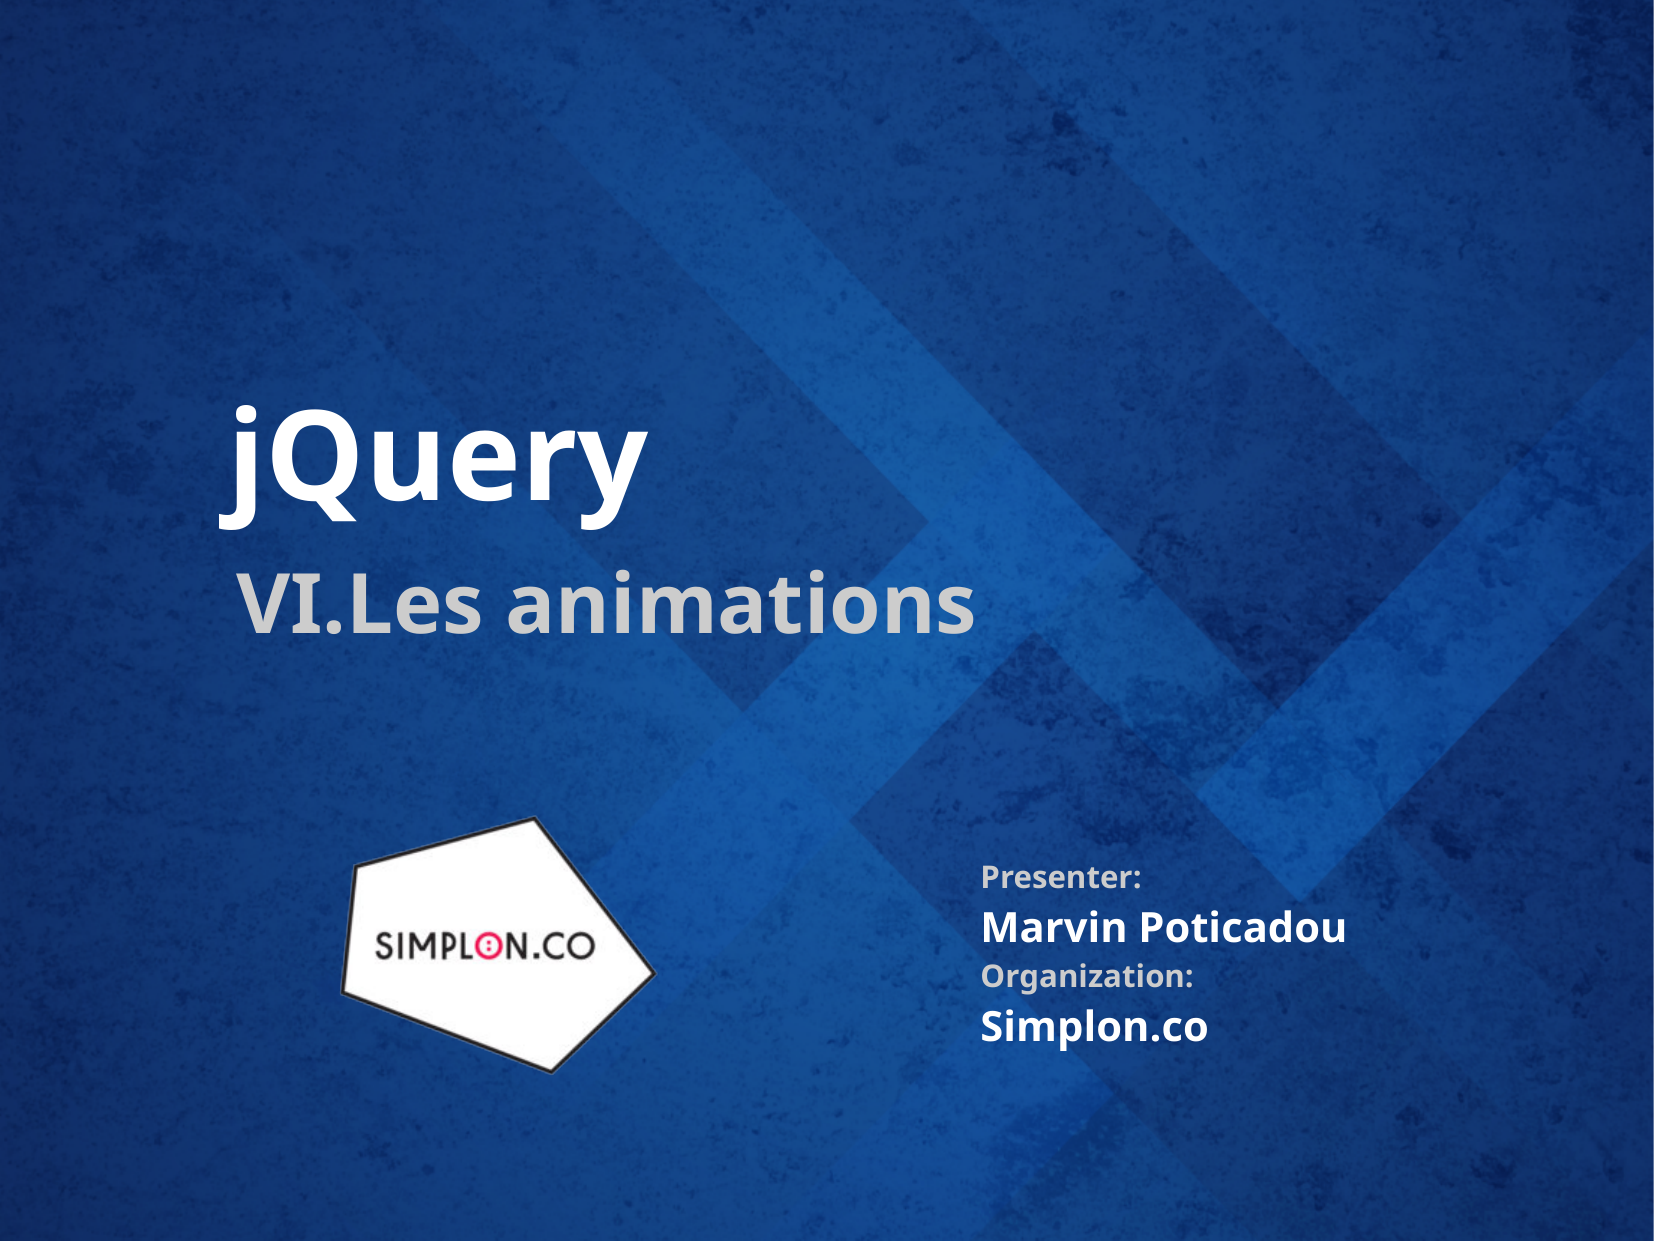

# jQuery
VI.Les animations
Presenter:
Marvin Poticadou
Organization:
Simplon.co